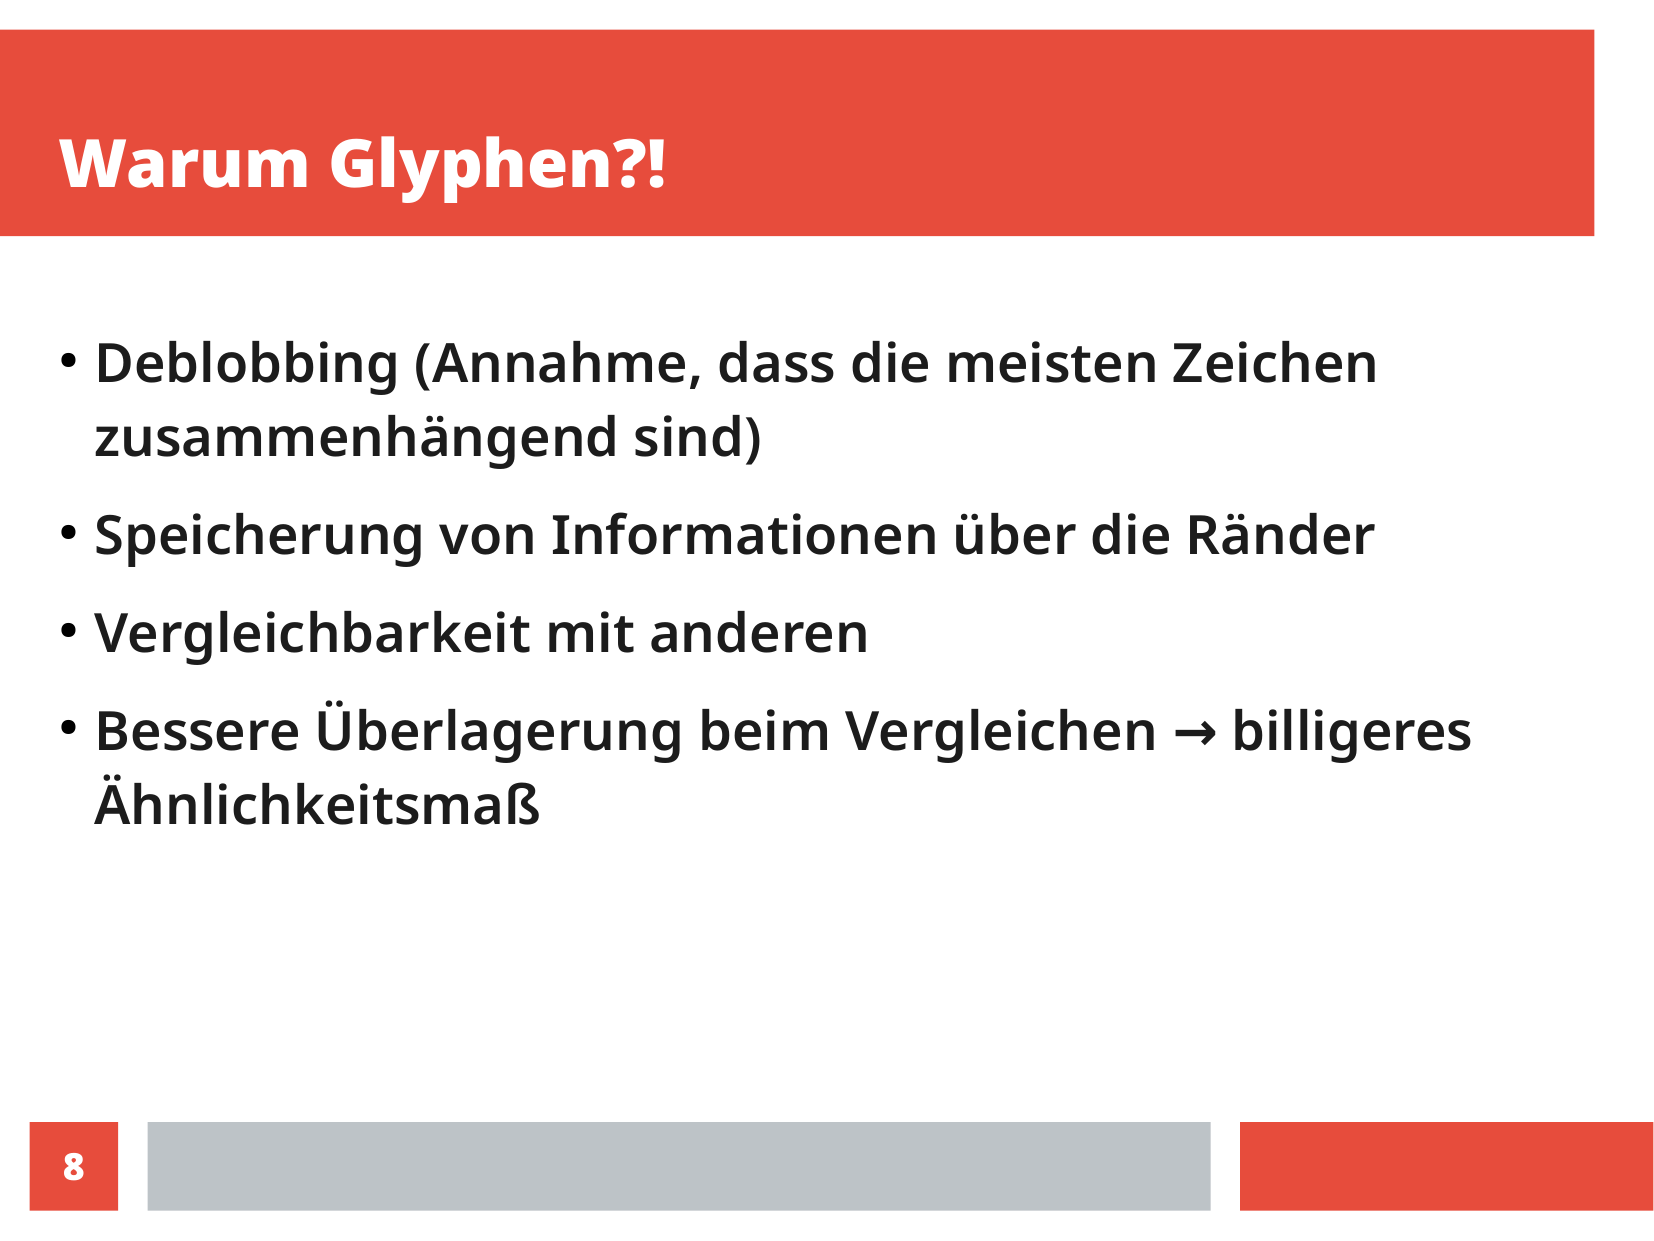

# Warum Glyphen?!
Deblobbing (Annahme, dass die meisten Zeichen zusammenhängend sind)
Speicherung von Informationen über die Ränder
Vergleichbarkeit mit anderen
Bessere Überlagerung beim Vergleichen → billigeres Ähnlichkeitsmaß
8